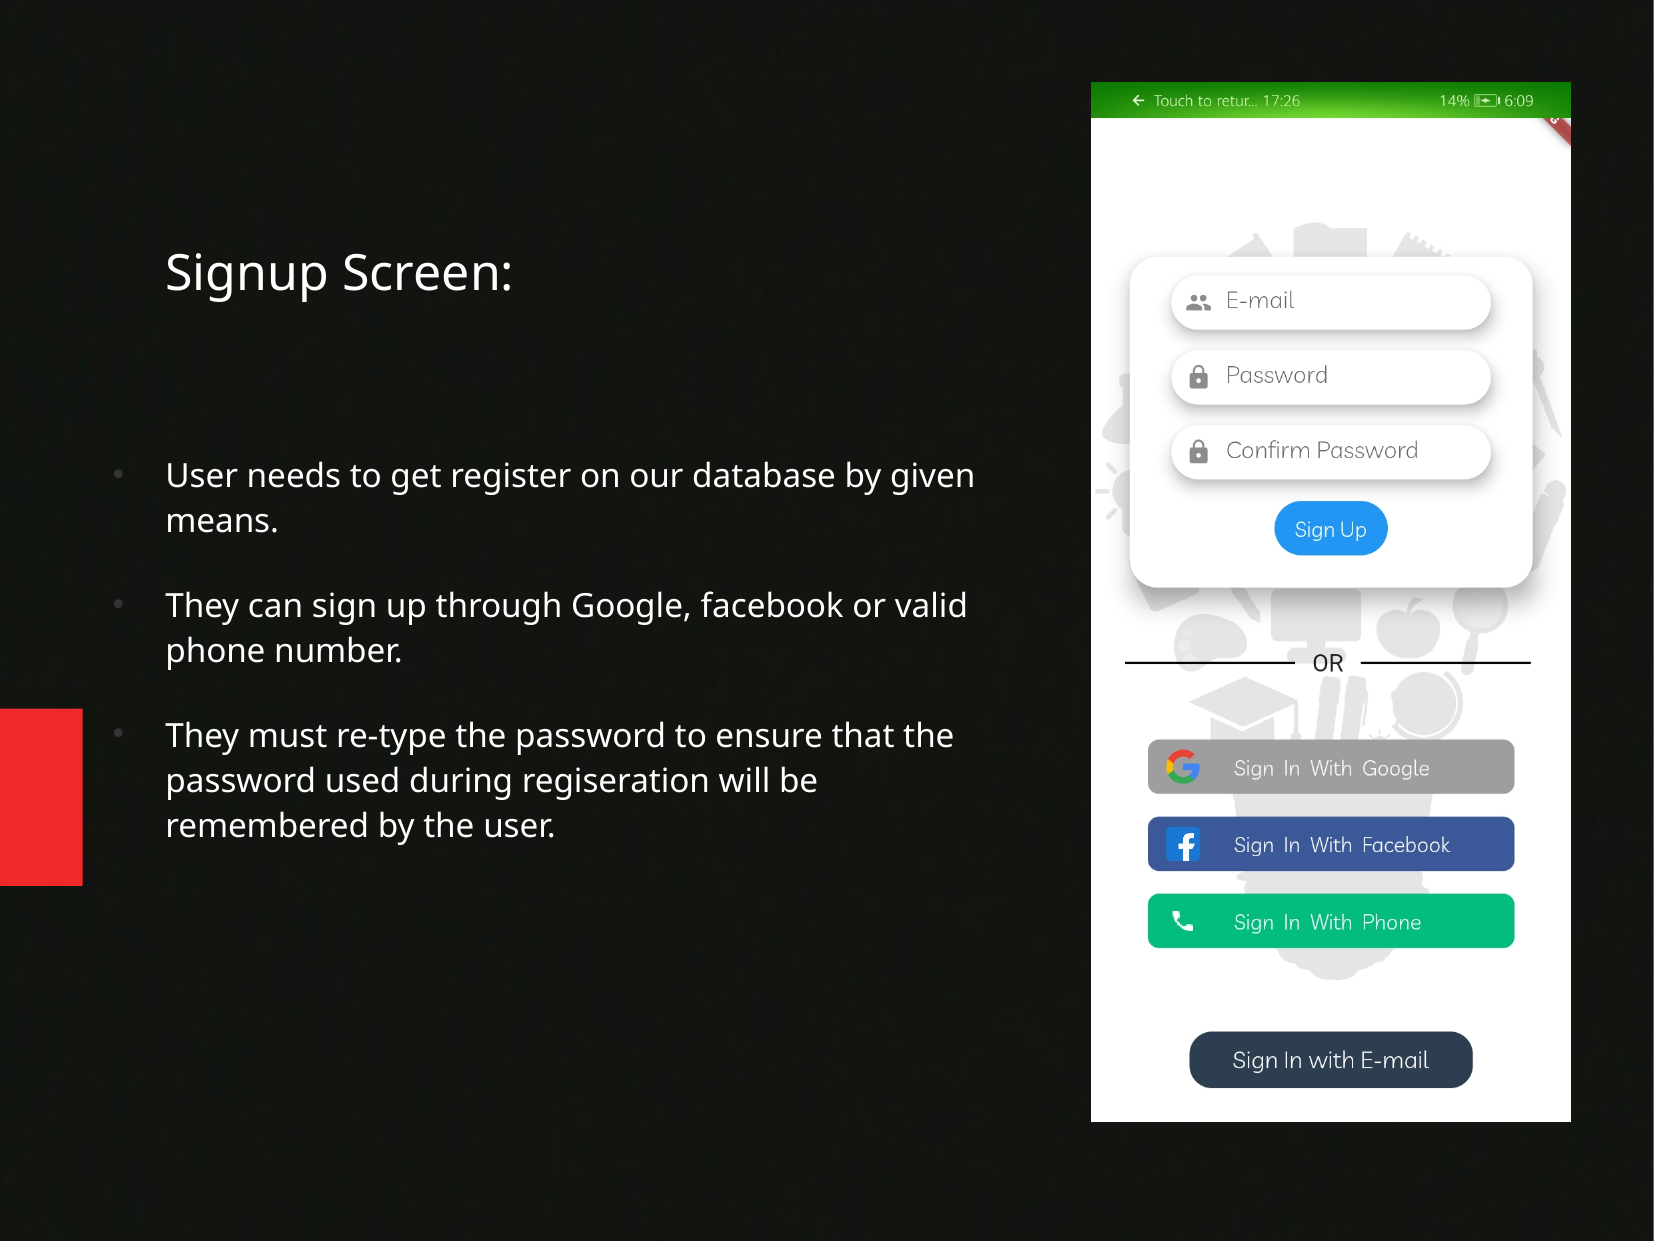

# Signup Screen:
User needs to get register on our database by given means.
They can sign up through Google, facebook or valid phone number.
They must re-type the password to ensure that the password used during regiseration will be remembered by the user.